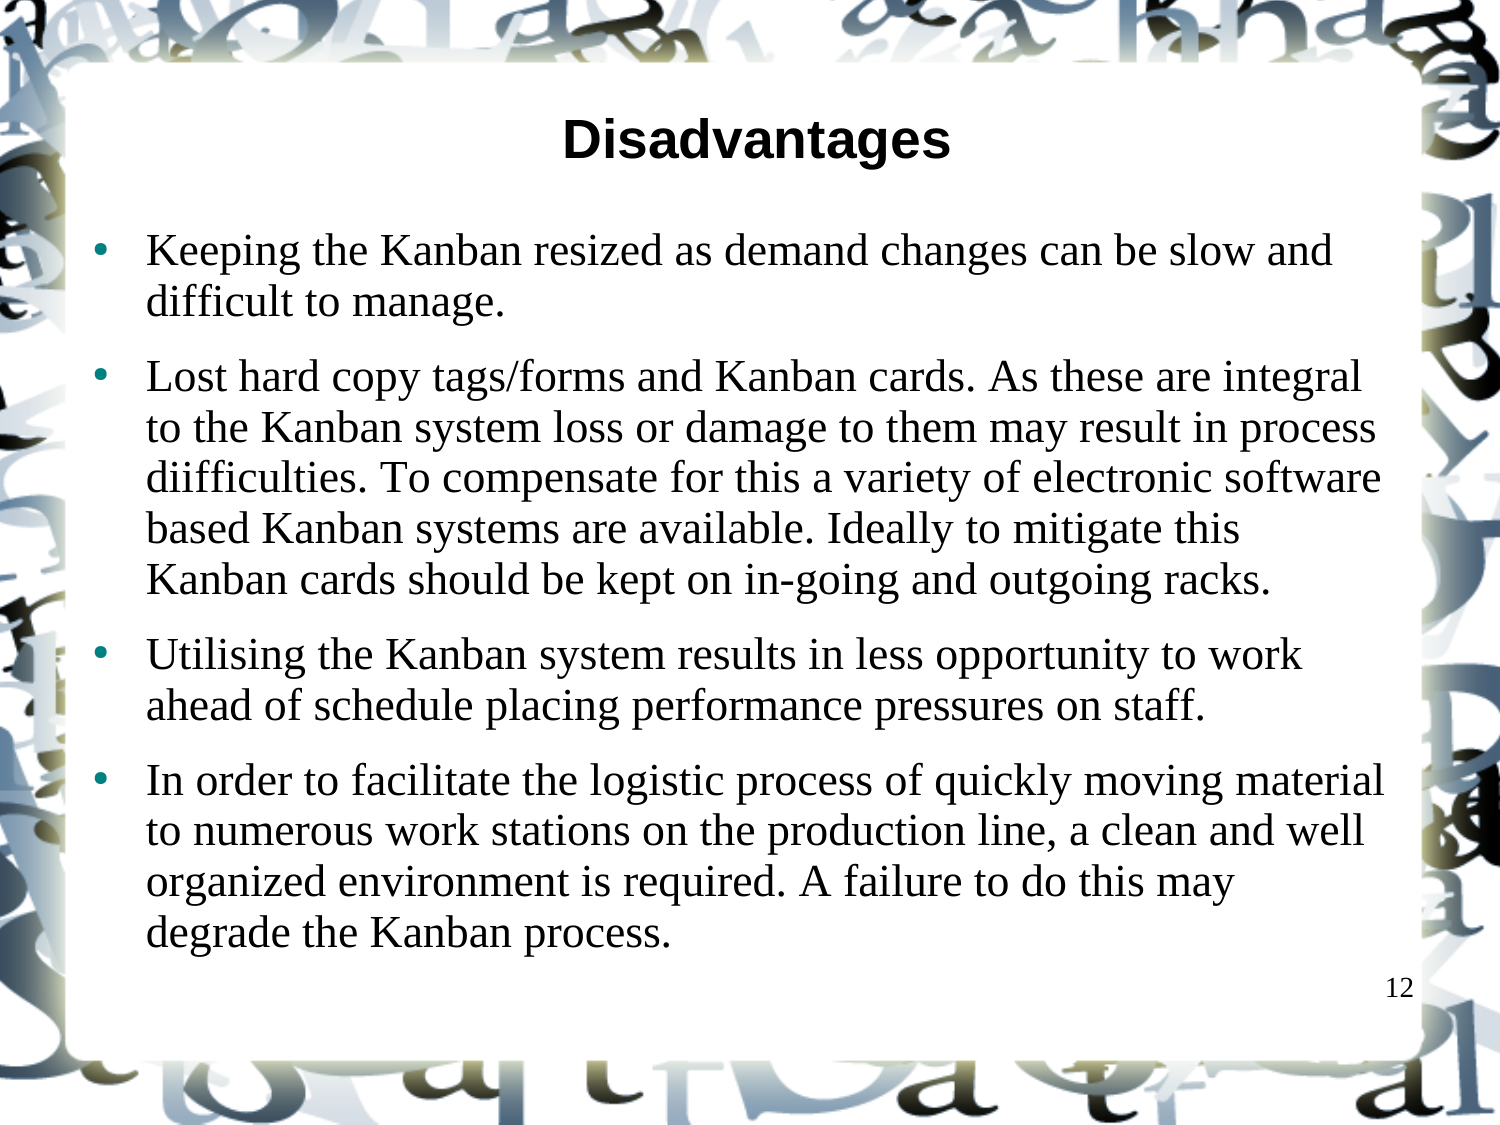

# Disadvantages
Keeping the Kanban resized as demand changes can be slow and difficult to manage.
Lost hard copy tags/forms and Kanban cards. As these are integral to the Kanban system loss or damage to them may result in process diifficulties. To compensate for this a variety of electronic software based Kanban systems are available. Ideally to mitigate this Kanban cards should be kept on in-going and outgoing racks.
Utilising the Kanban system results in less opportunity to work ahead of schedule placing performance pressures on staff.
In order to facilitate the logistic process of quickly moving material to numerous work stations on the production line, a clean and well organized environment is required. A failure to do this may degrade the Kanban process.
12